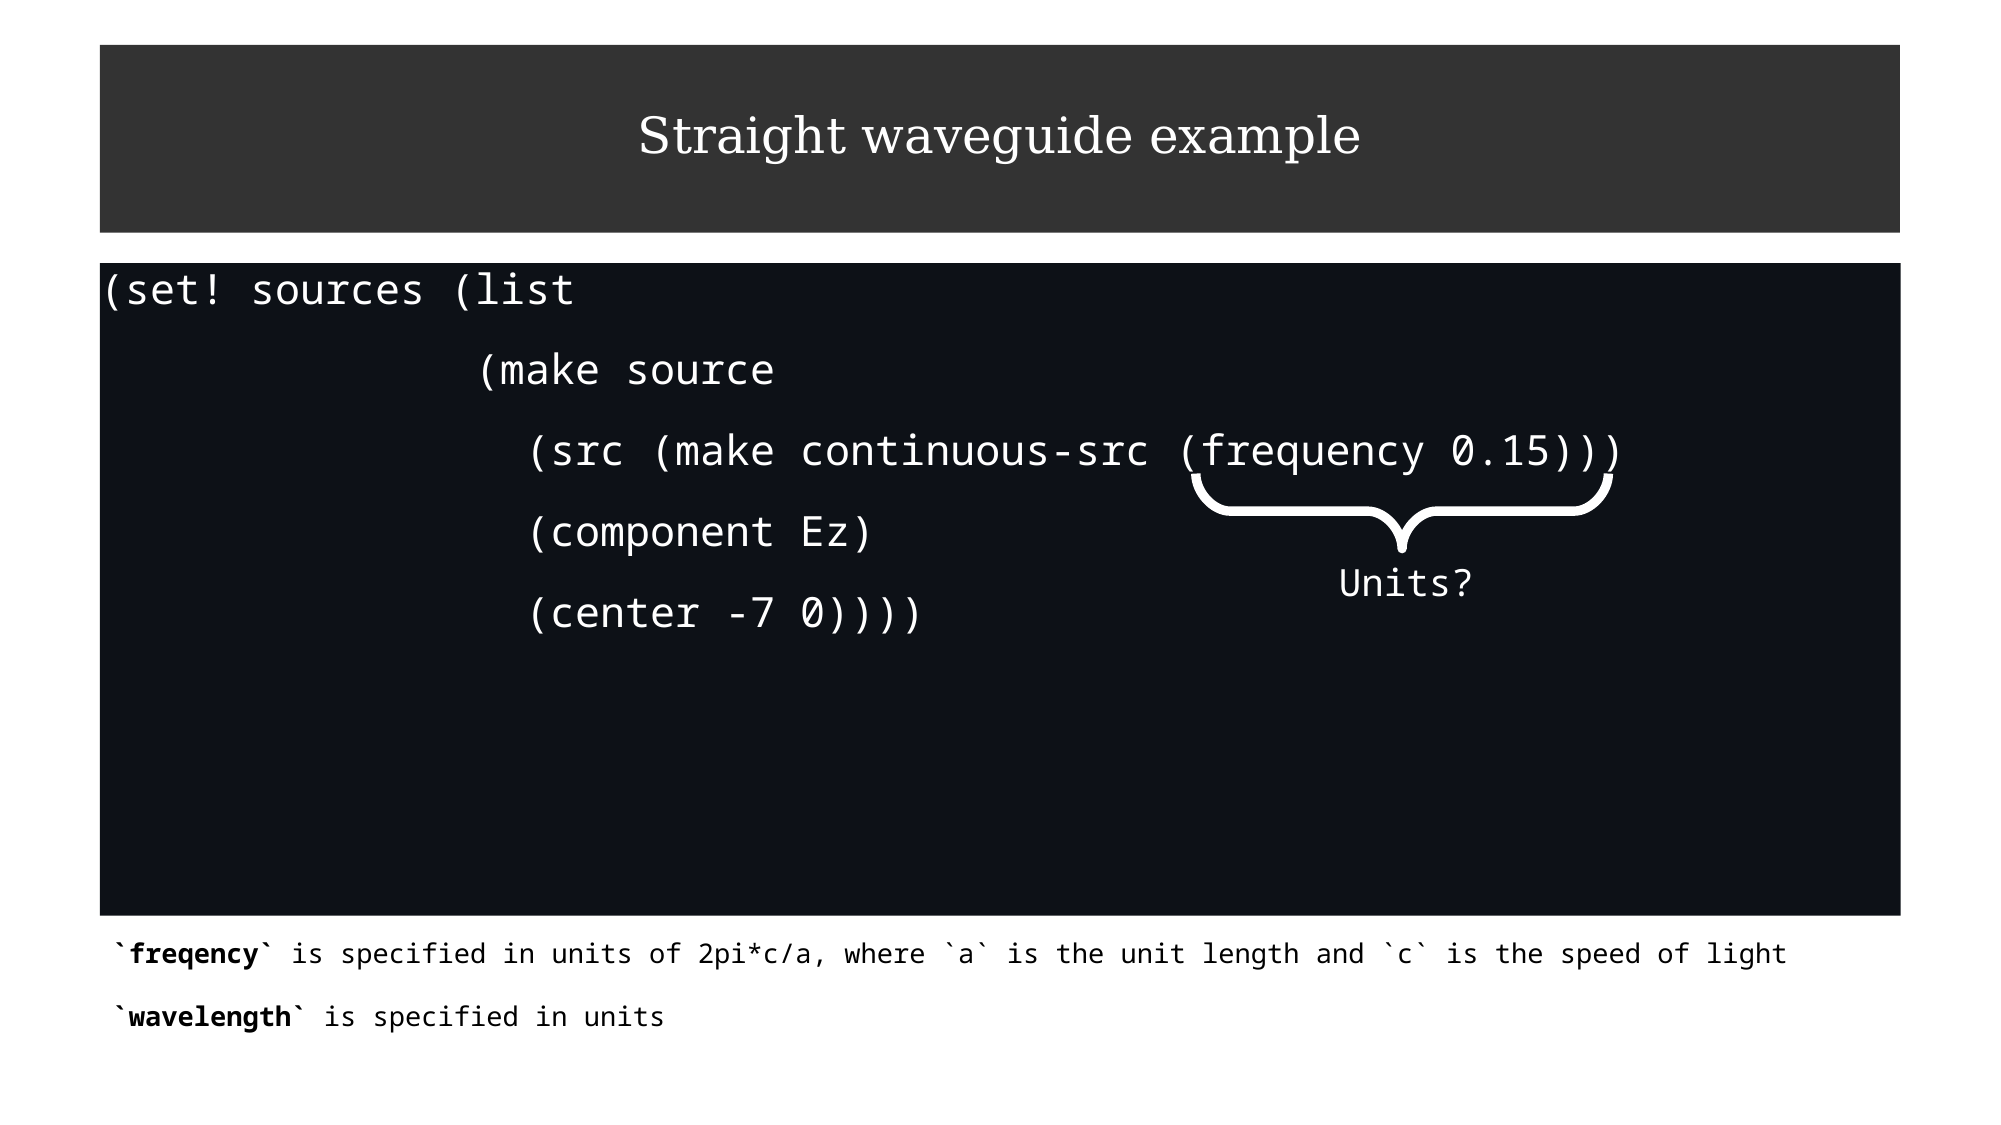

# Straight waveguide example
(set! sources (list
 (make source
 (src (make continuous-src (frequency 0.15)))
 (component Ez)
 (center -7 0))))
Units?
`freqency` is specified in units of 2pi*c/a, where `a` is the unit length and `c` is the speed of light
`wavelength` is specified in units